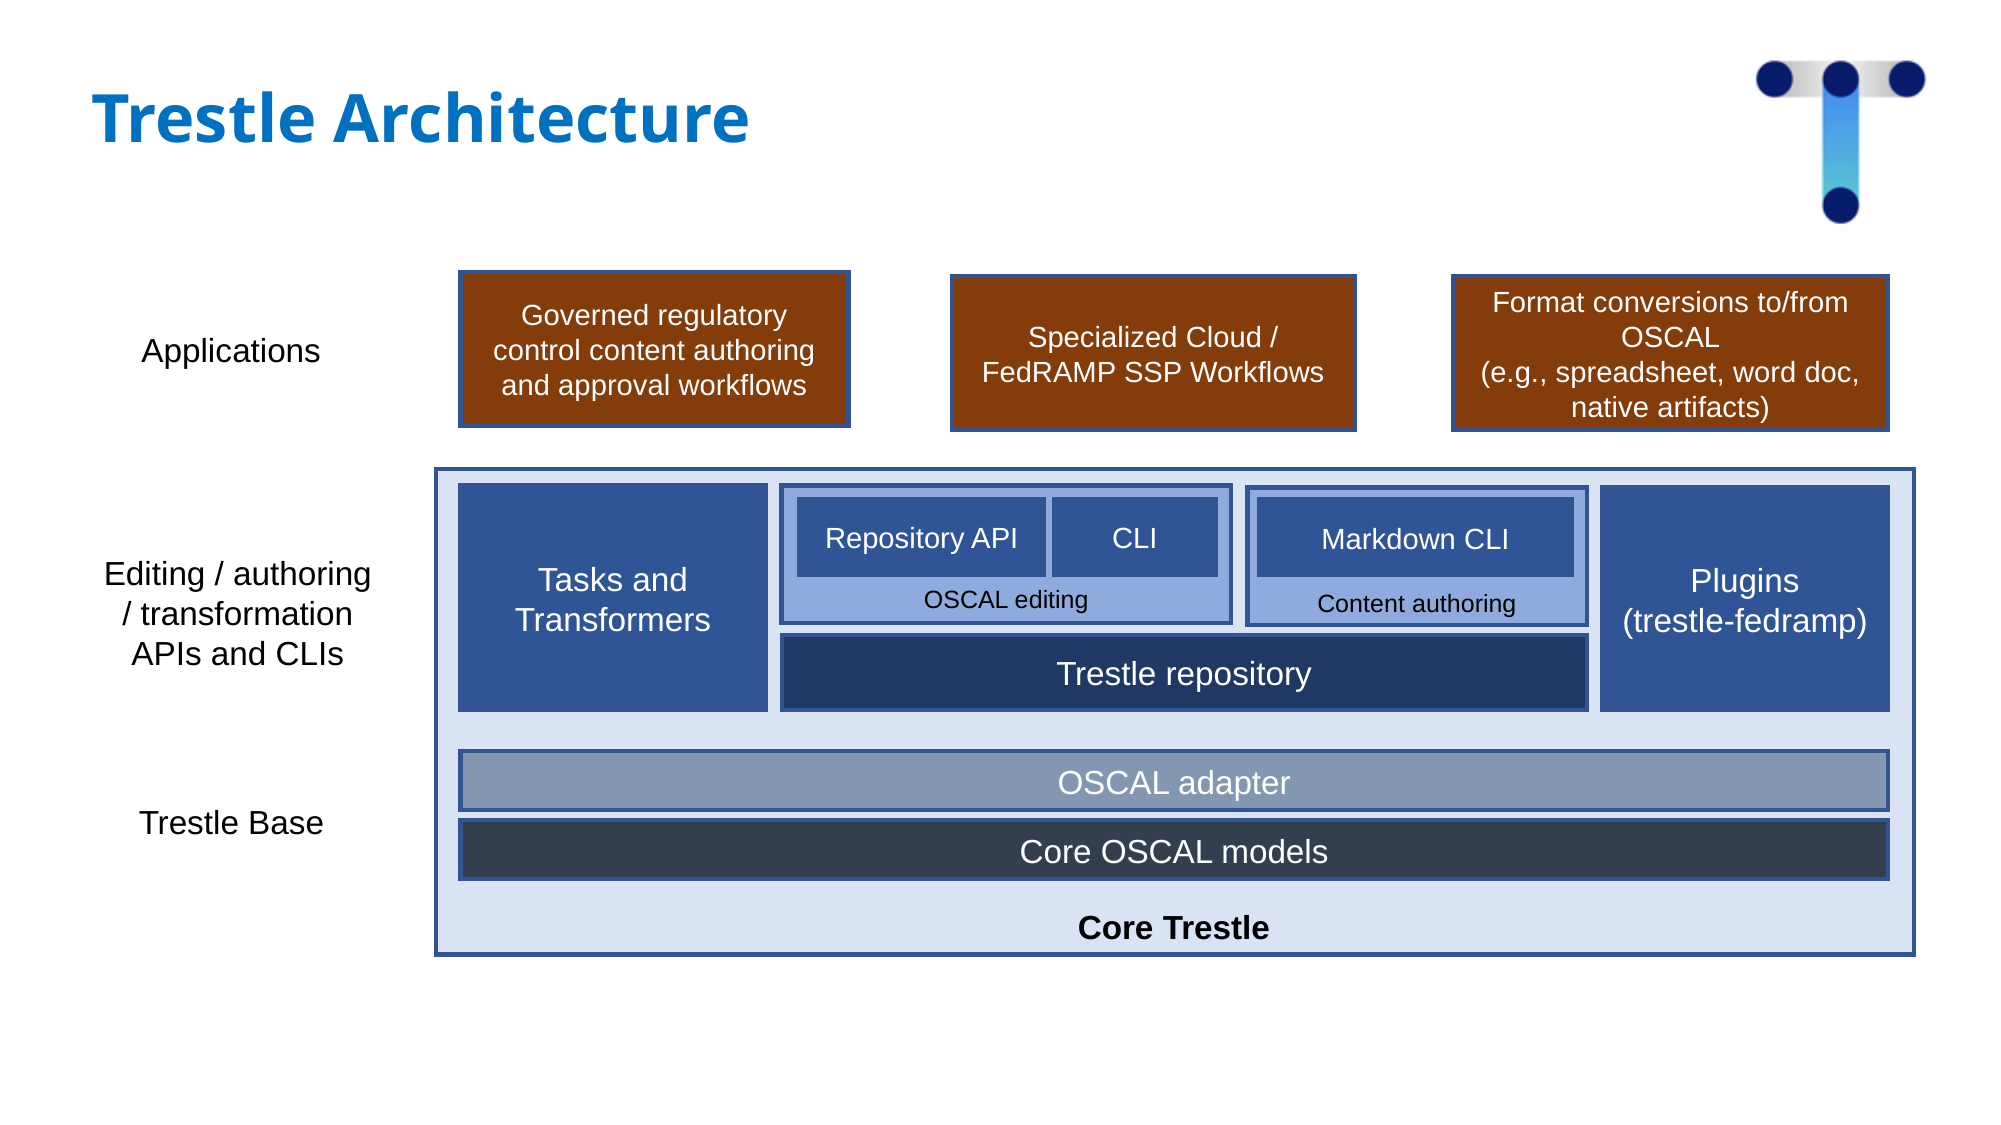

# Trestle Architecture
Governed regulatory control content authoring and approval workflows
Specialized Cloud / FedRAMP SSP Workflows
Format conversions to/from OSCAL
(e.g., spreadsheet, word doc, native artifacts)
Applications
Tasks and Transformers
Plugins
(trestle-fedramp)
Repository API
CLI
Markdown CLI
Editing / authoring
/ transformation
APIs and CLIs
OSCAL editing
Content authoring
Trestle repository
OSCAL adapter
Trestle Base
Core OSCAL models
Core Trestle